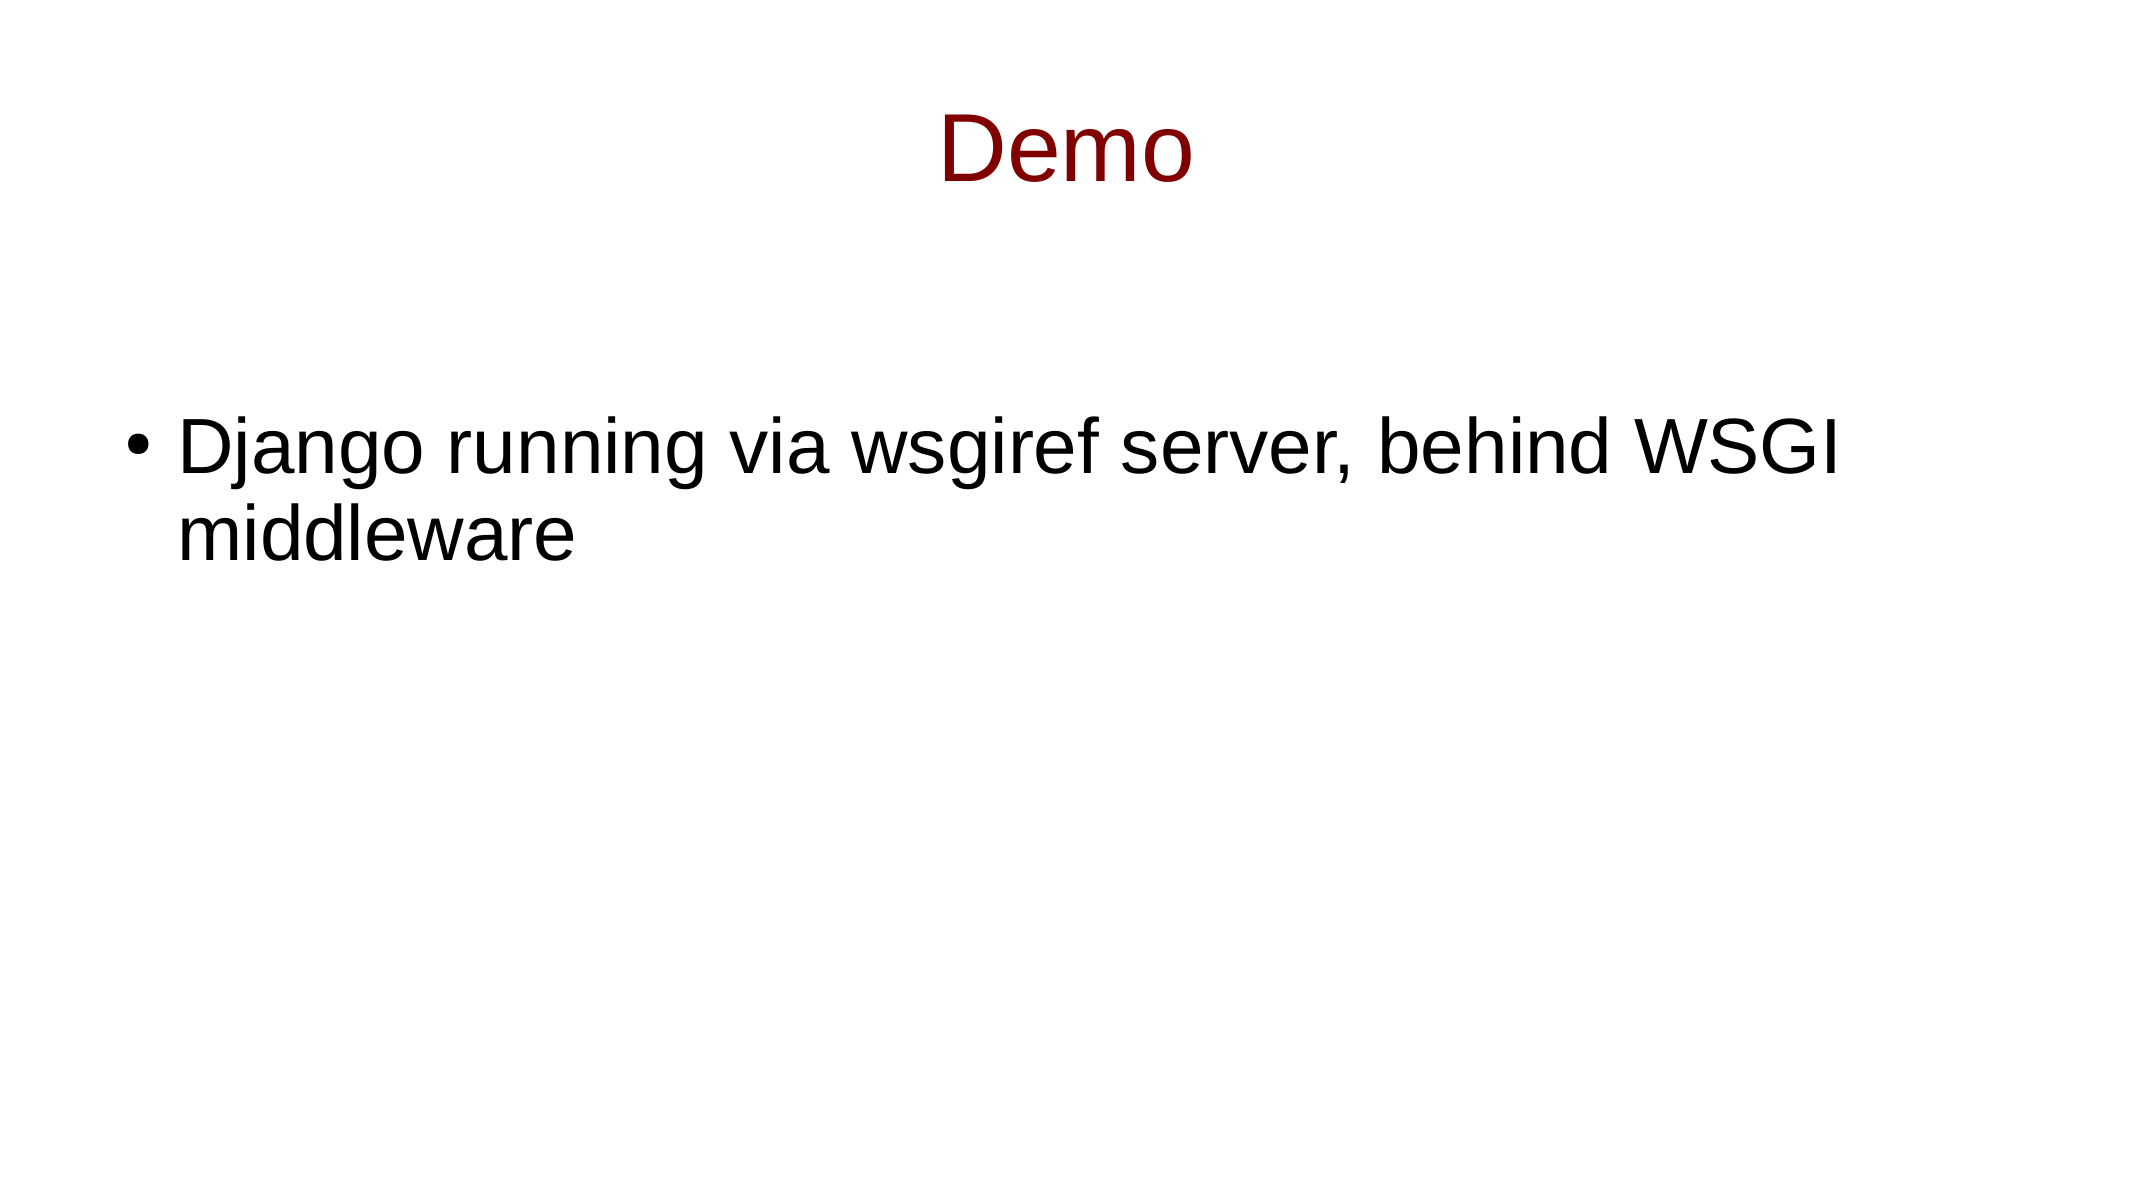

# Demo
Django running via wsgiref server, behind WSGI middleware